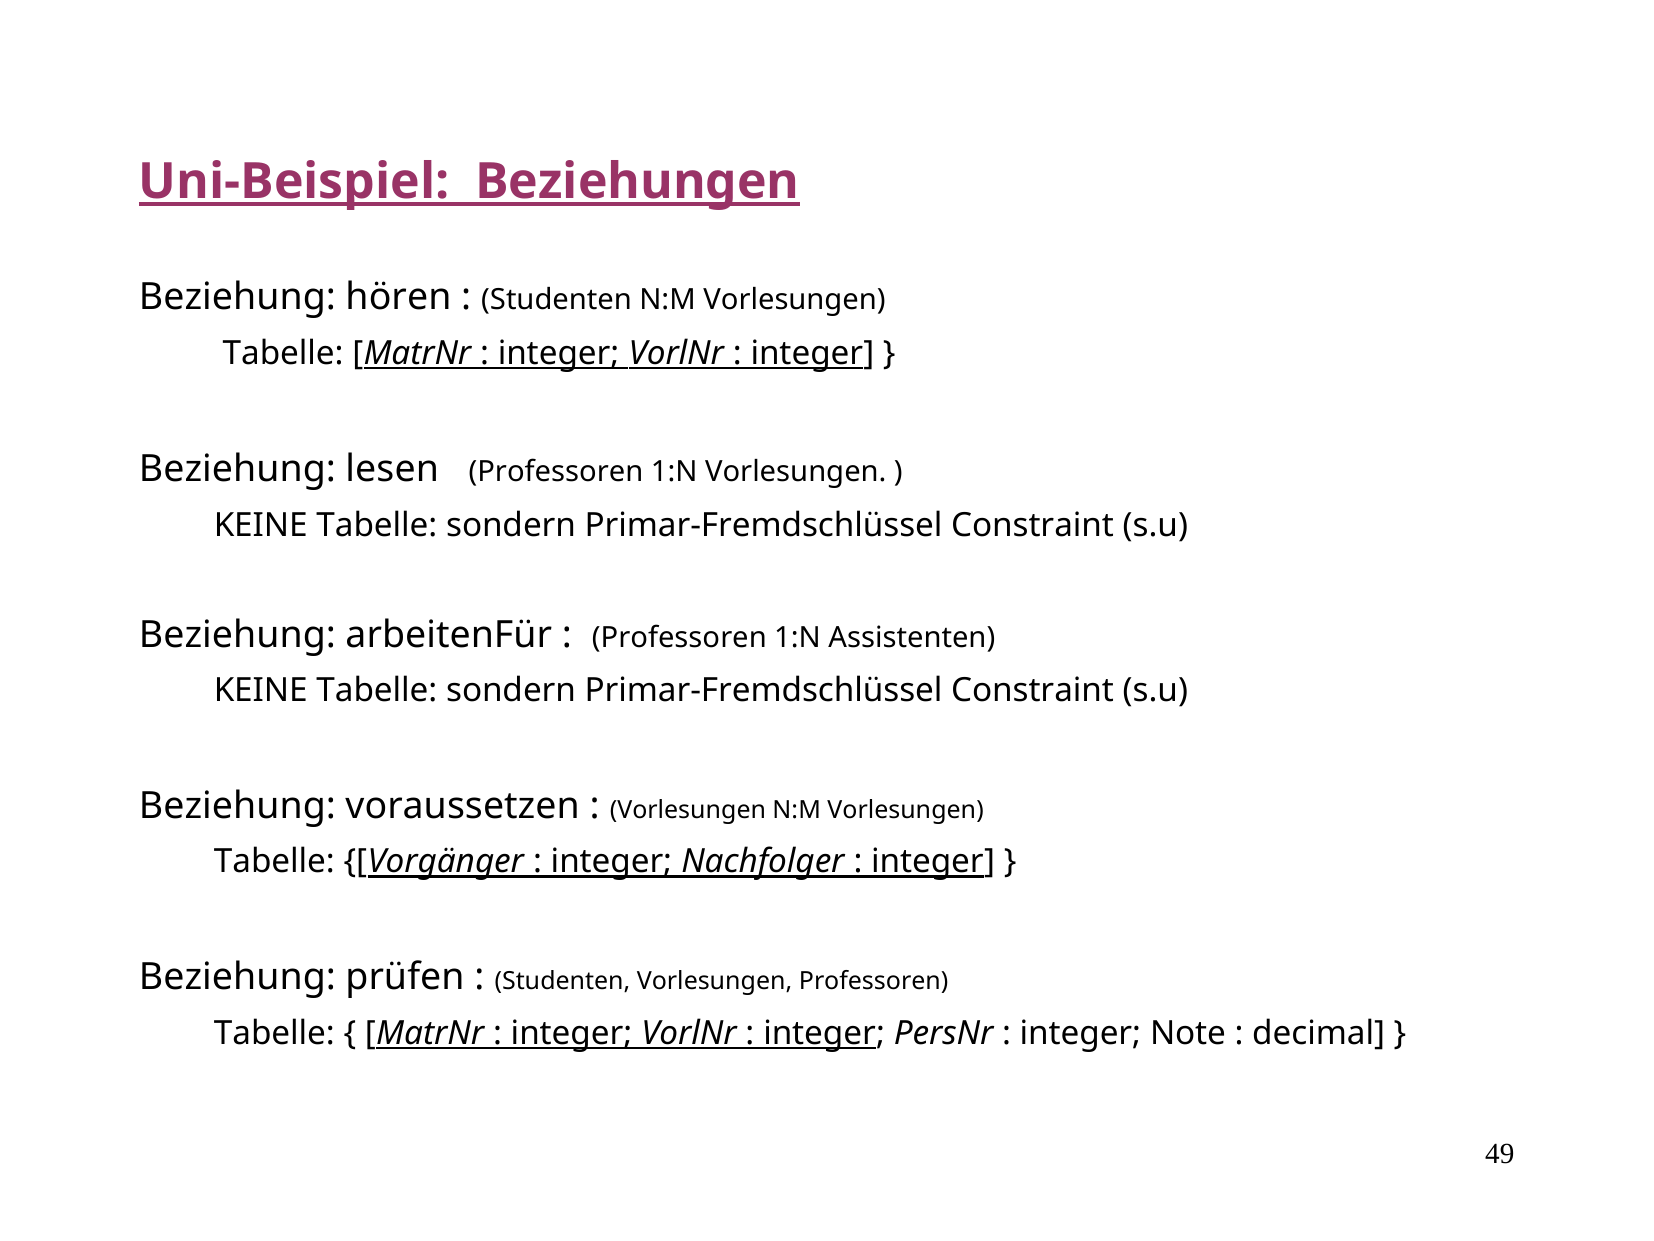

# Uni-Beispiel: Beziehungen
Beziehung: hören : (Studenten N:M Vorlesungen)
 Tabelle: [MatrNr : integer; VorlNr : integer] }
Beziehung: lesen (Professoren 1:N Vorlesungen. )
KEINE Tabelle: sondern Primar-Fremdschlüssel Constraint (s.u)
Beziehung: arbeitenFür : (Professoren 1:N Assistenten)
KEINE Tabelle: sondern Primar-Fremdschlüssel Constraint (s.u)
Beziehung: voraussetzen : (Vorlesungen N:M Vorlesungen)
Tabelle: {[Vorgänger : integer; Nachfolger : integer] }
Beziehung: prüfen : (Studenten, Vorlesungen, Professoren)
Tabelle: { [MatrNr : integer; VorlNr : integer; PersNr : integer; Note : decimal] }
49